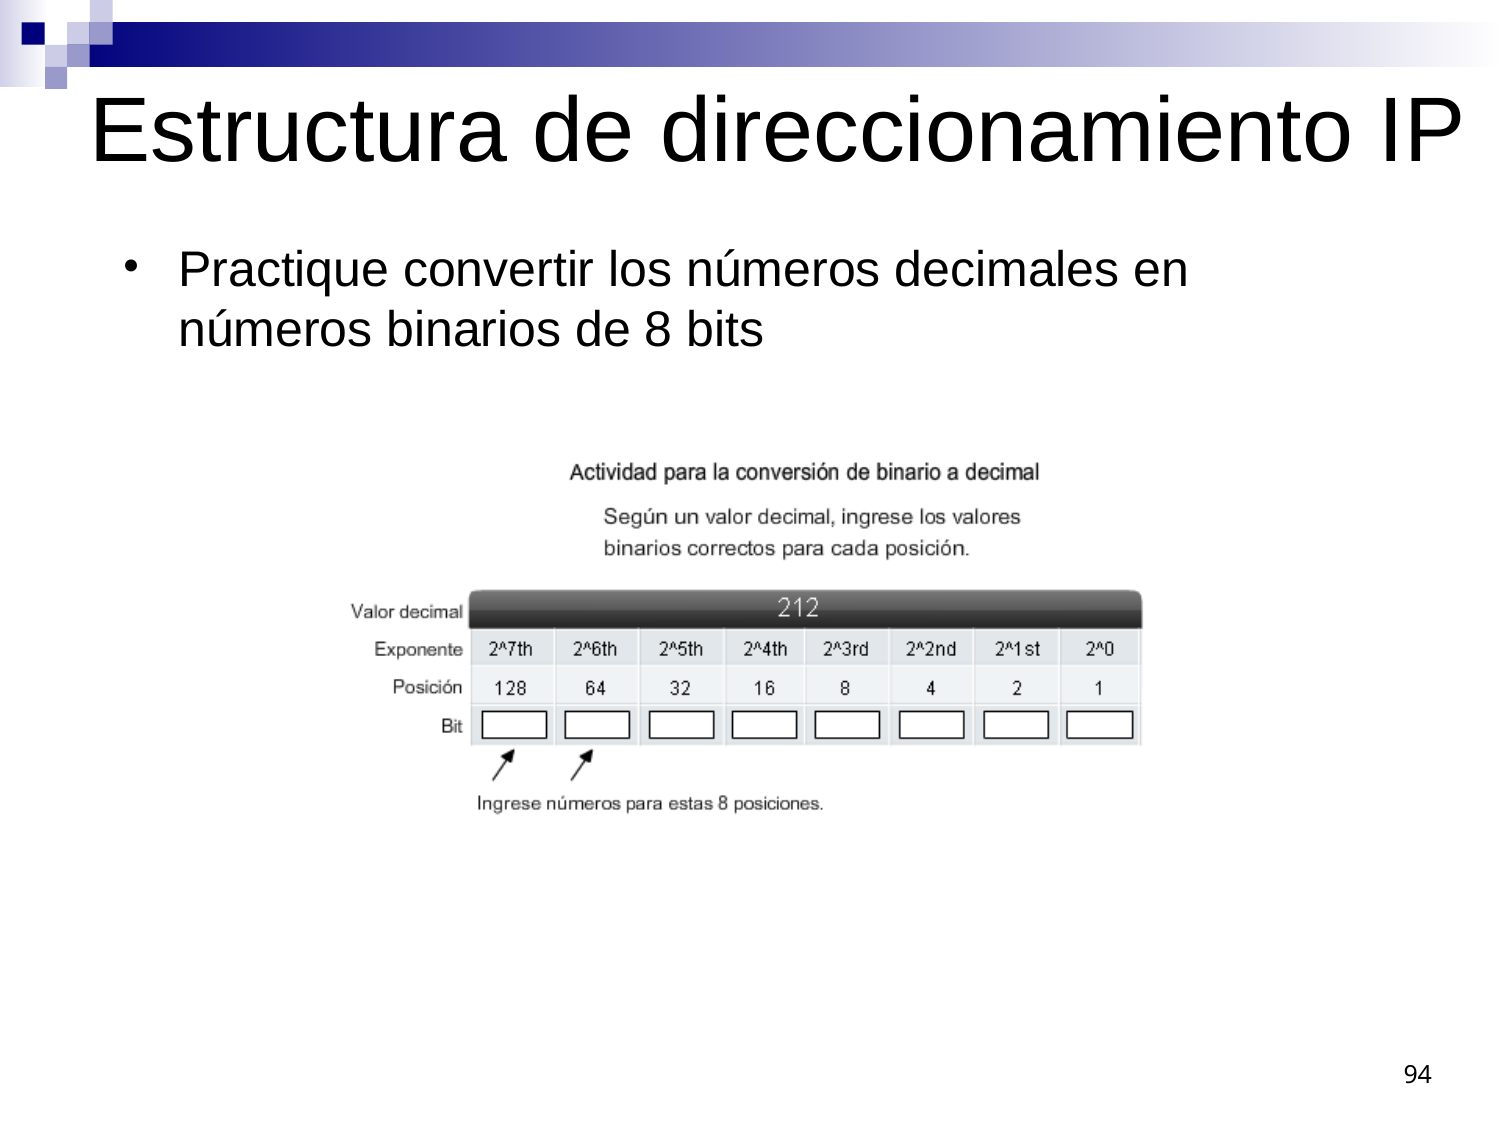

Estructura de direccionamiento IP
Practique convertir los números decimales en números binarios de 8 bits